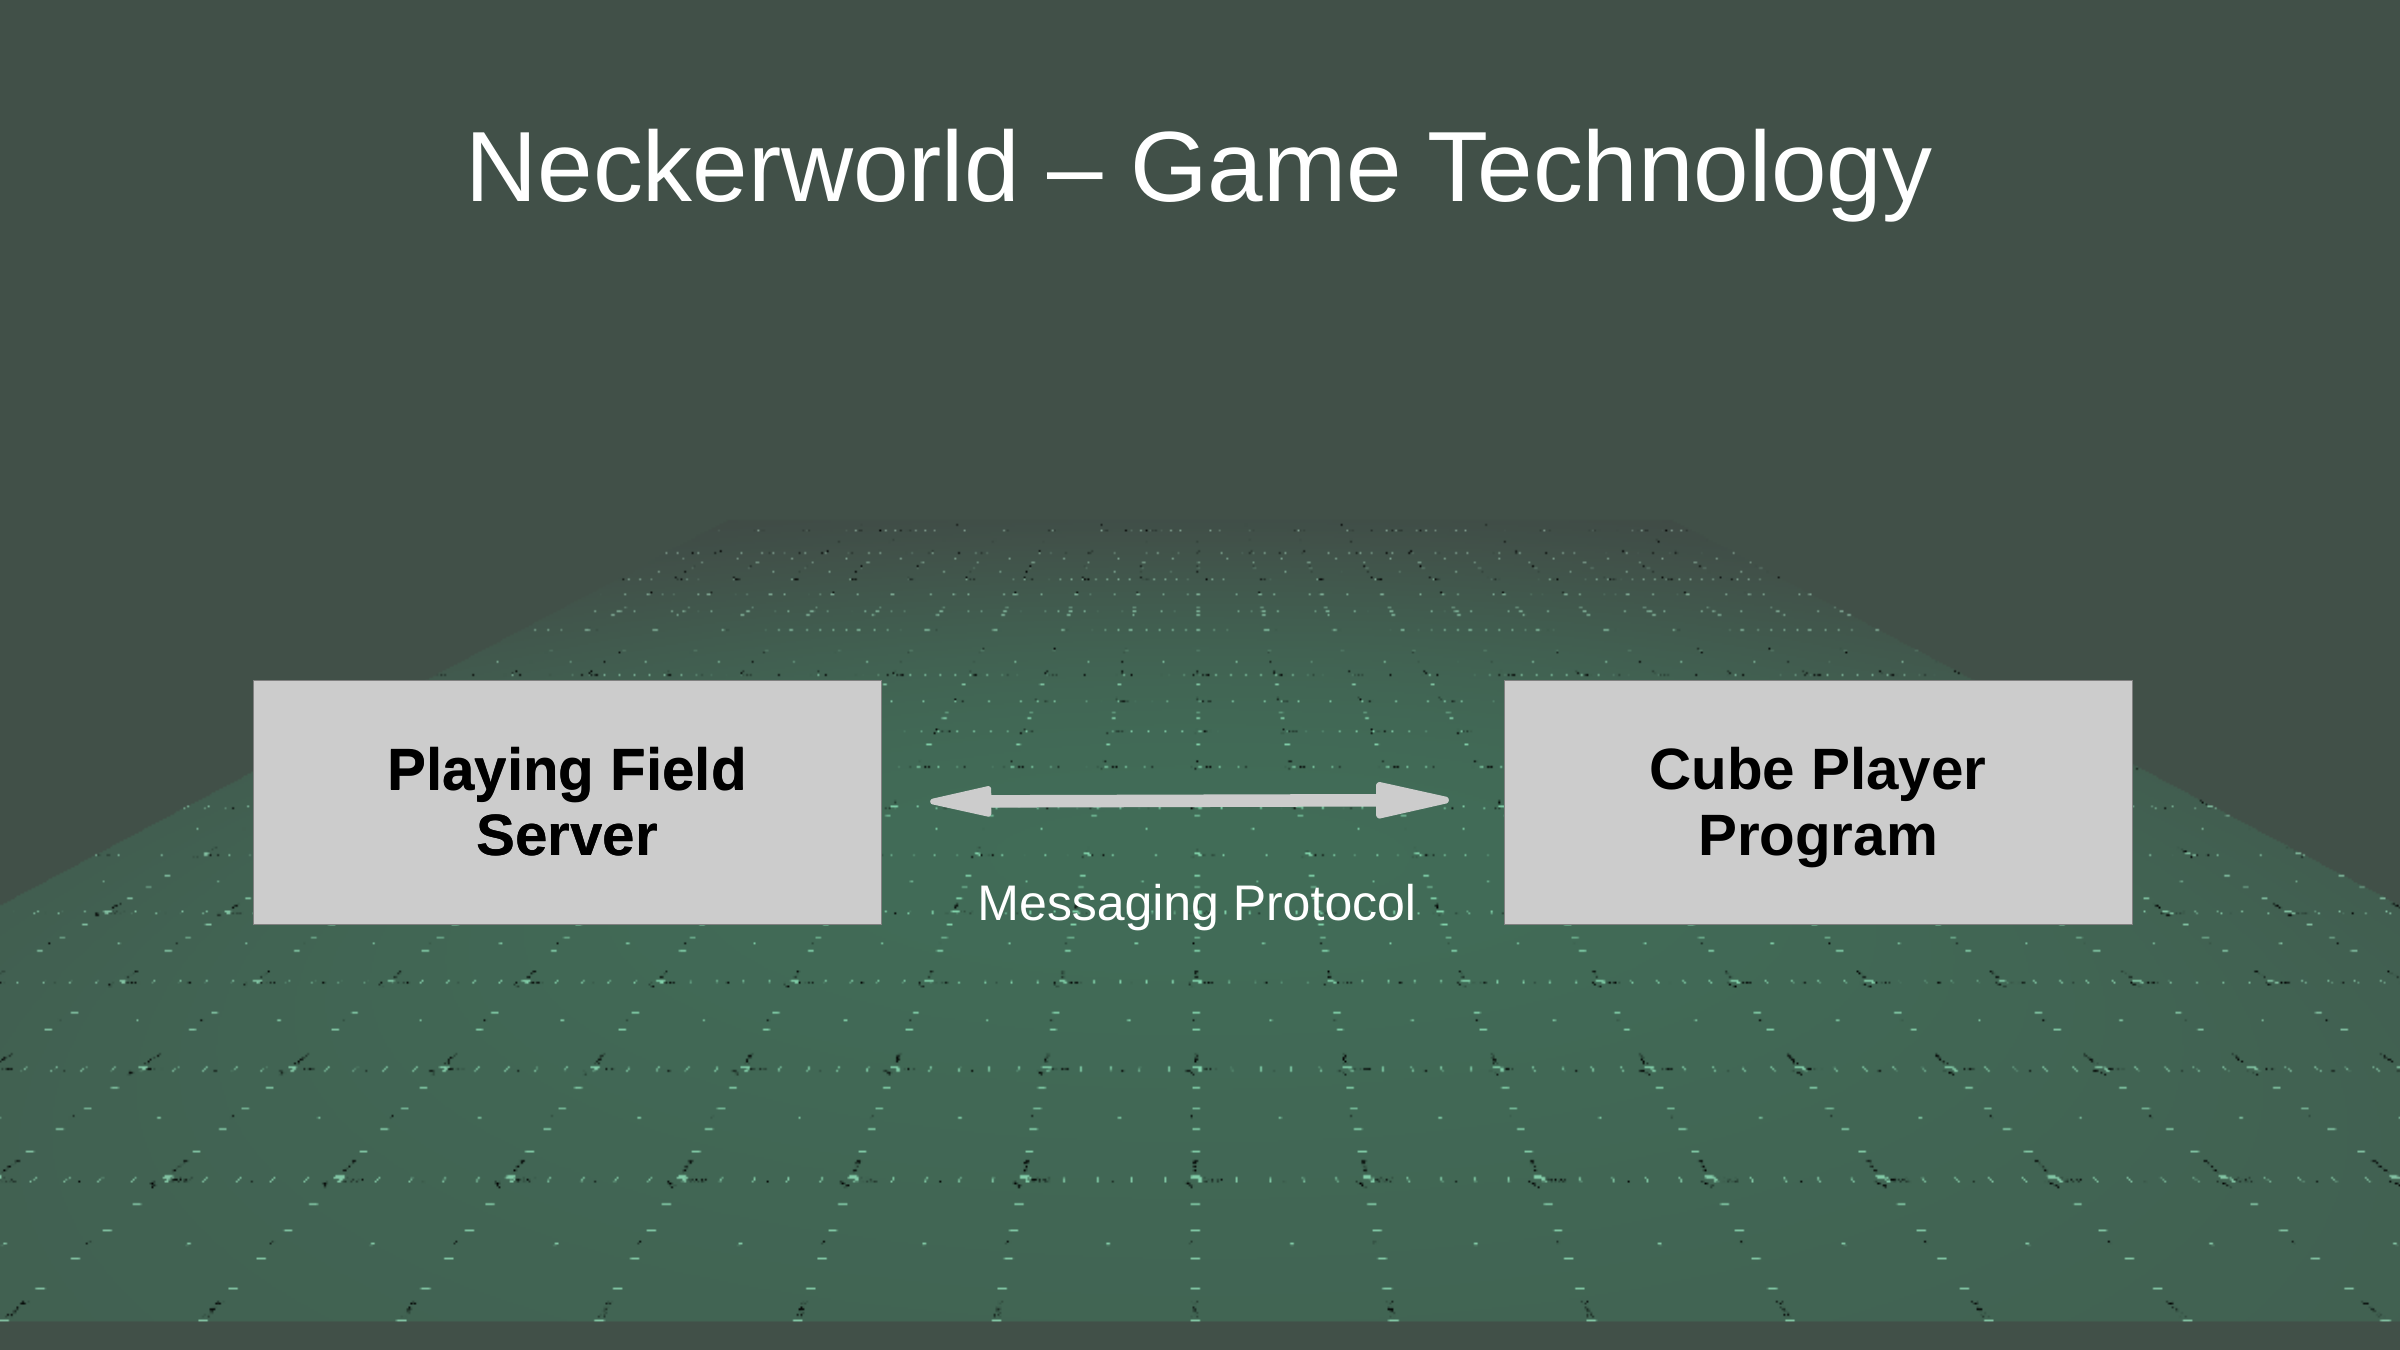

# Neckerworld – Game Technology
Playing Field
Server
Cube Player
Program
Playing Field
Server
Messaging Protocol